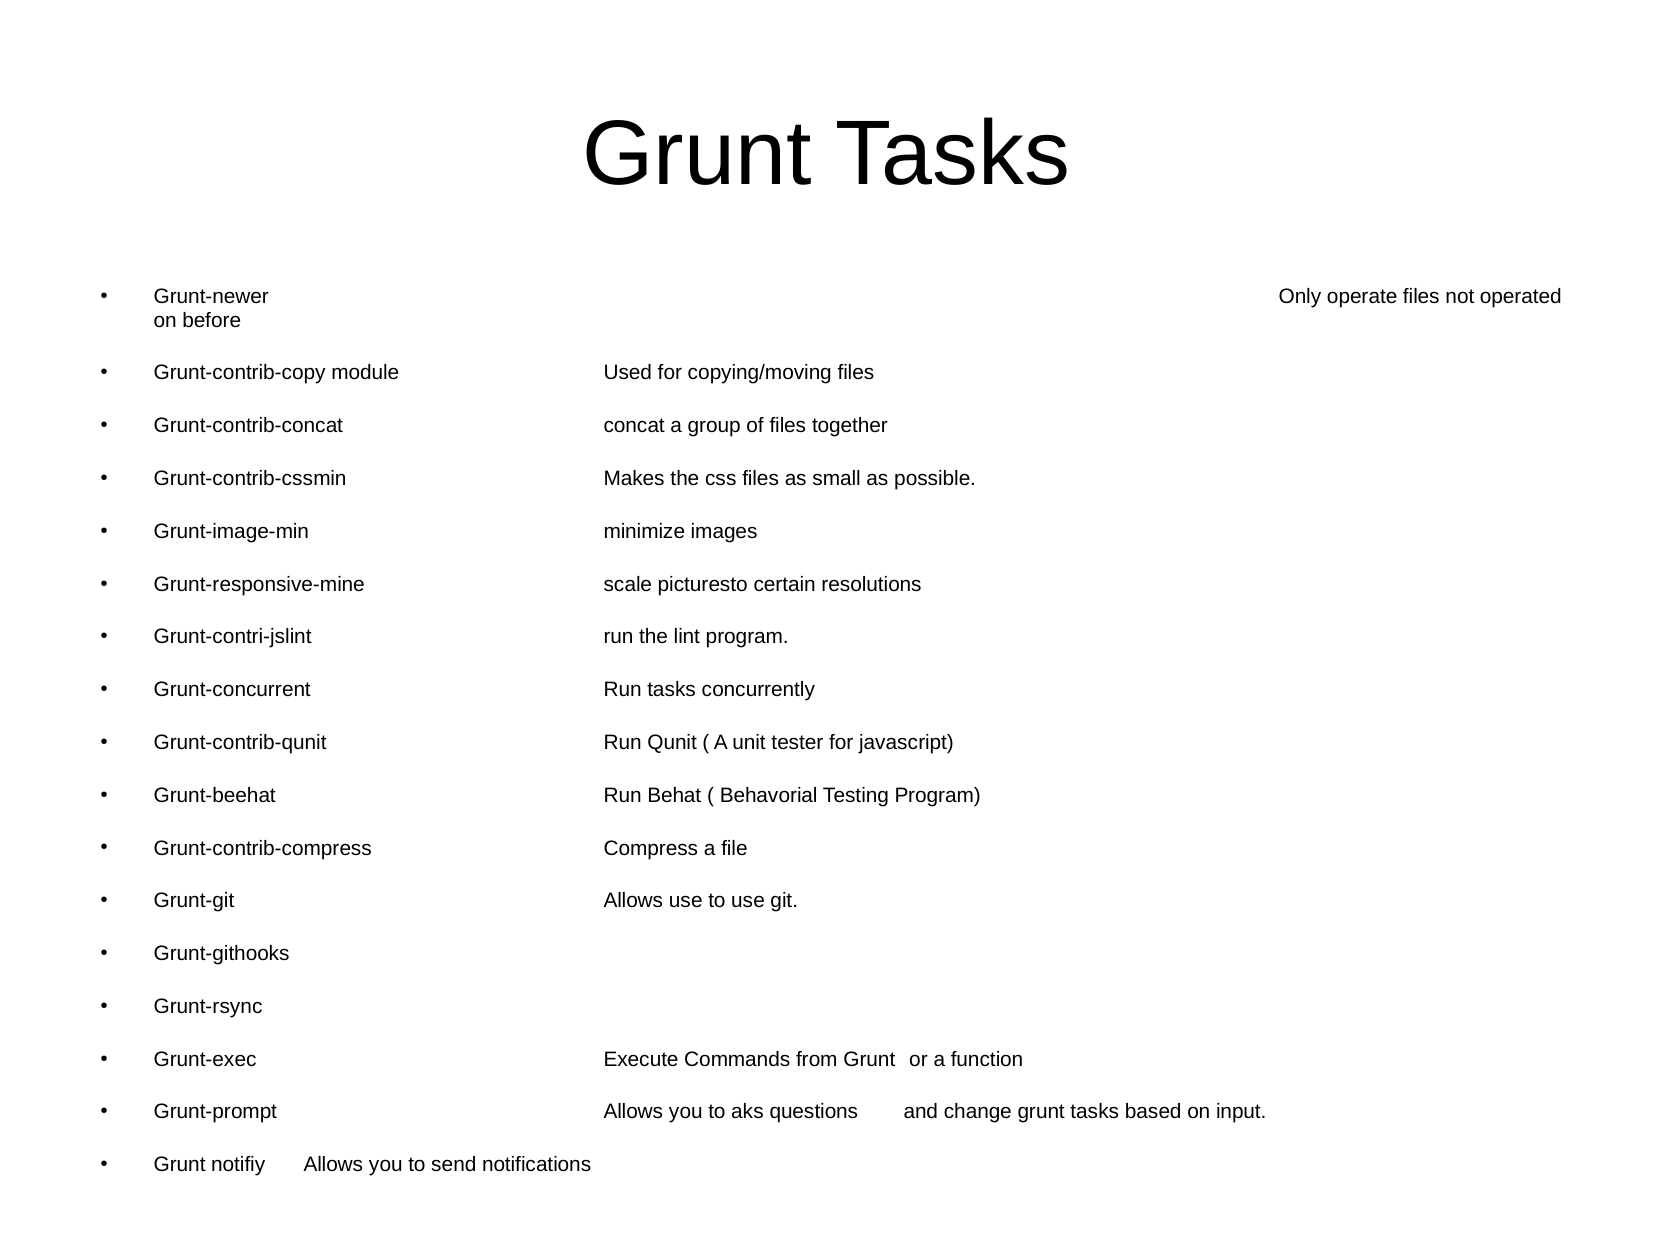

# Grunt Tasks
Grunt-newer														Only operate files not operated on before
Grunt-contrib-copy module			Used for copying/moving files
Grunt-contrib-concat 				concat a group of files together
Grunt-contrib-cssmin				Makes the css files as small as possible.
Grunt-image-min				minimize images
Grunt-responsive-mine				scale picturesto certain resolutions
Grunt-contri-jslint				run the lint program.
Grunt-concurrent				Run tasks concurrently
Grunt-contrib-qunit				Run Qunit ( A unit tester for javascript)
Grunt-beehat 					Run Behat ( Behavorial Testing Program)
Grunt-contrib-compress				Compress a file
Grunt-git					Allows use to use git.
Grunt-githooks
Grunt-rsync
Grunt-exec					Execute Commands from Grunt	 or a function
Grunt-prompt					Allows you to aks questions	and change grunt tasks based on input.
Grunt notifiy 	Allows you to send notifications